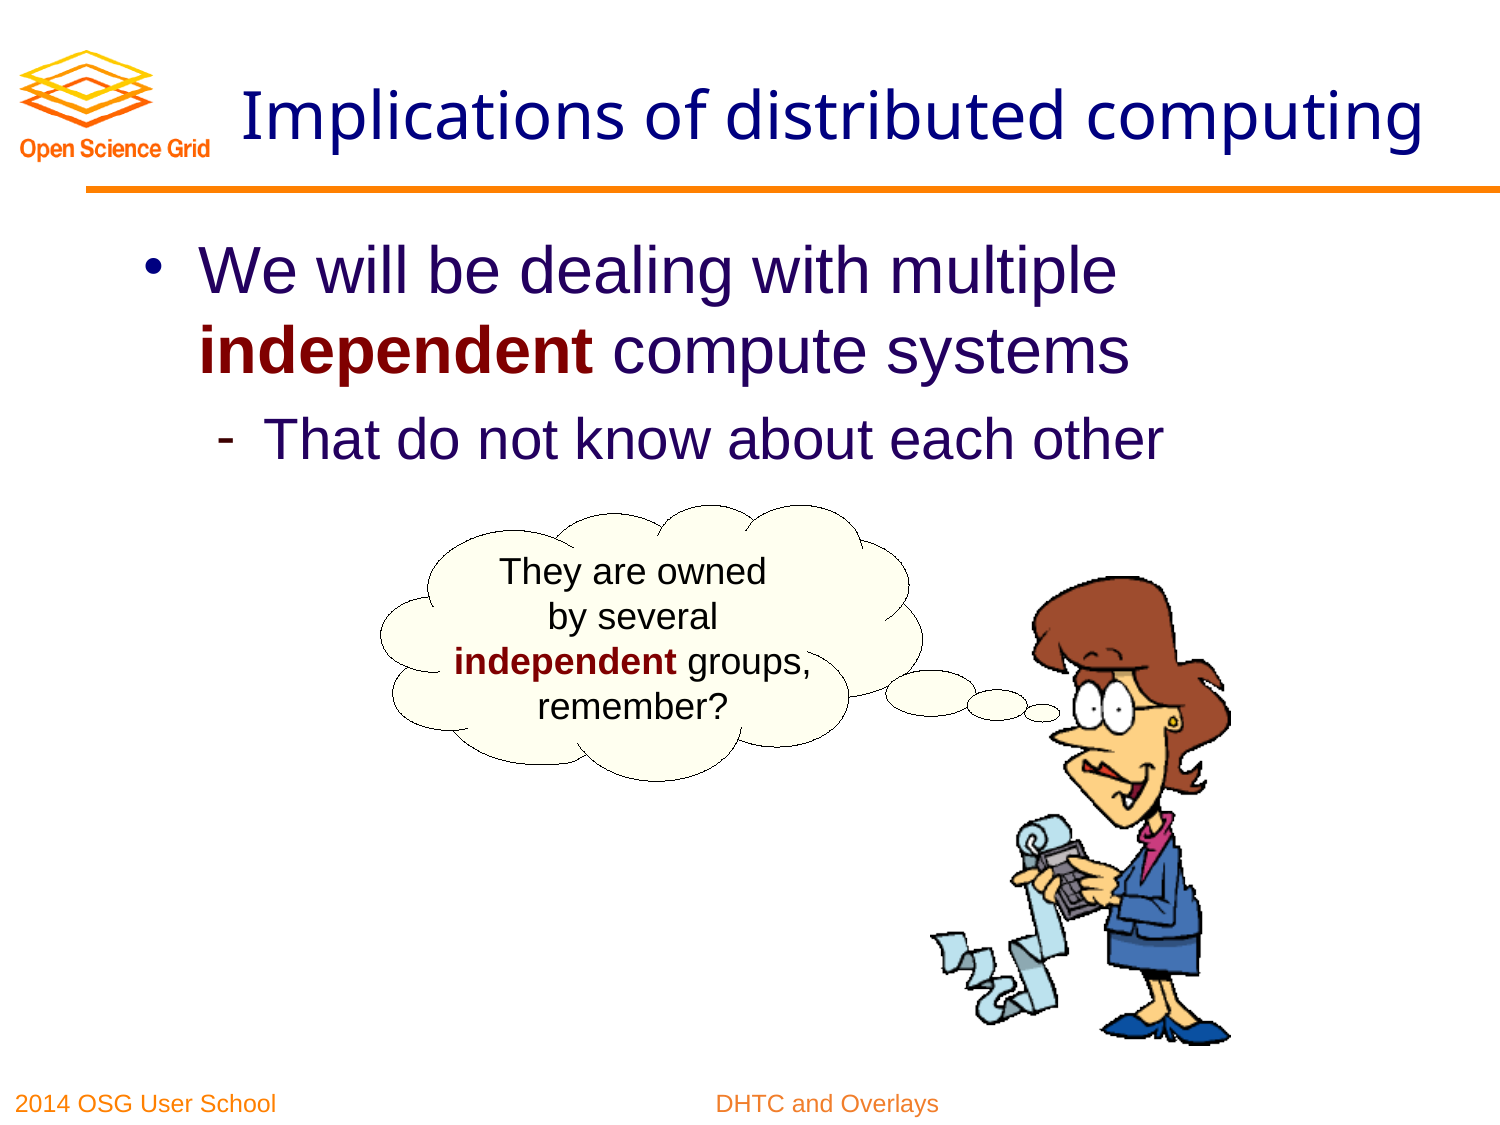

# Implications of distributed computing
We will be dealing with multiple independent compute systems
That do not know about each other
They are owned
by several
independent groups,
remember?